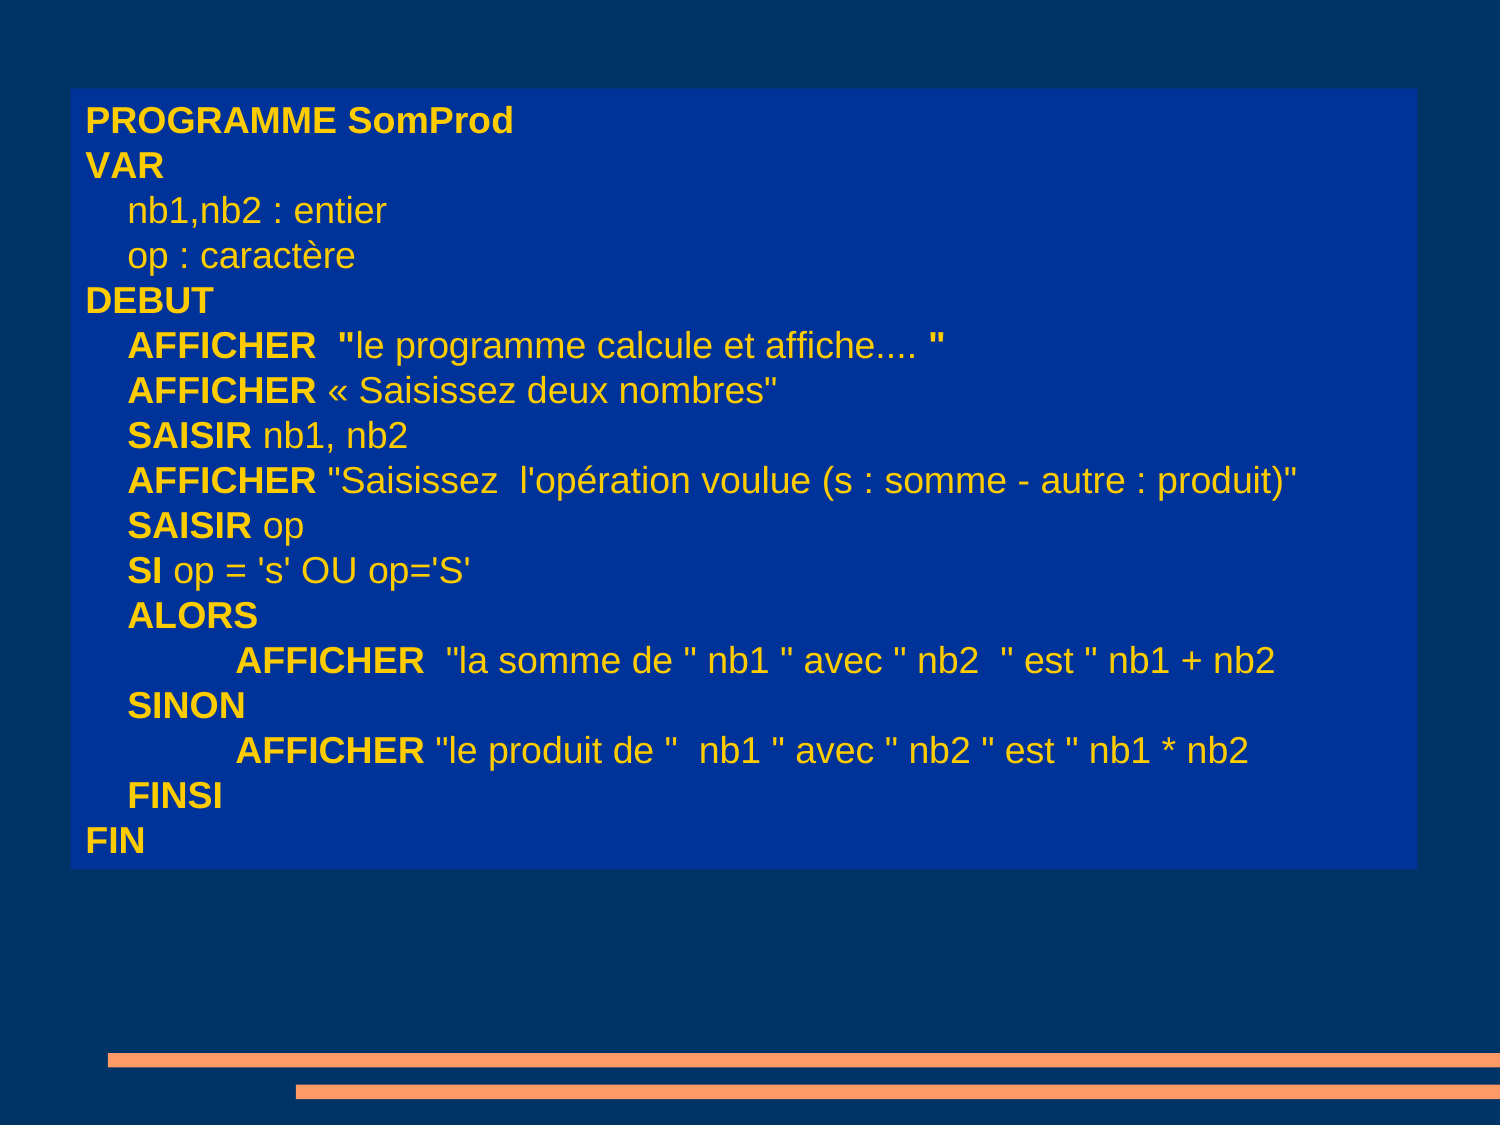

PROGRAMME SomProd
VAR
 nb1,nb2 : entier
 op : caractère
DEBUT
 AFFICHER "le programme calcule et affiche.... "
 AFFICHER « Saisissez deux nombres"
 SAISIR nb1, nb2
 AFFICHER "Saisissez l'opération voulue (s : somme - autre : produit)"
 SAISIR op
 SI op = 's' OU op='S'
 ALORS
	AFFICHER "la somme de " nb1 " avec " nb2 " est " nb1 + nb2
 SINON
	AFFICHER "le produit de " nb1 " avec " nb2 " est " nb1 * nb2
 FINSI
FIN